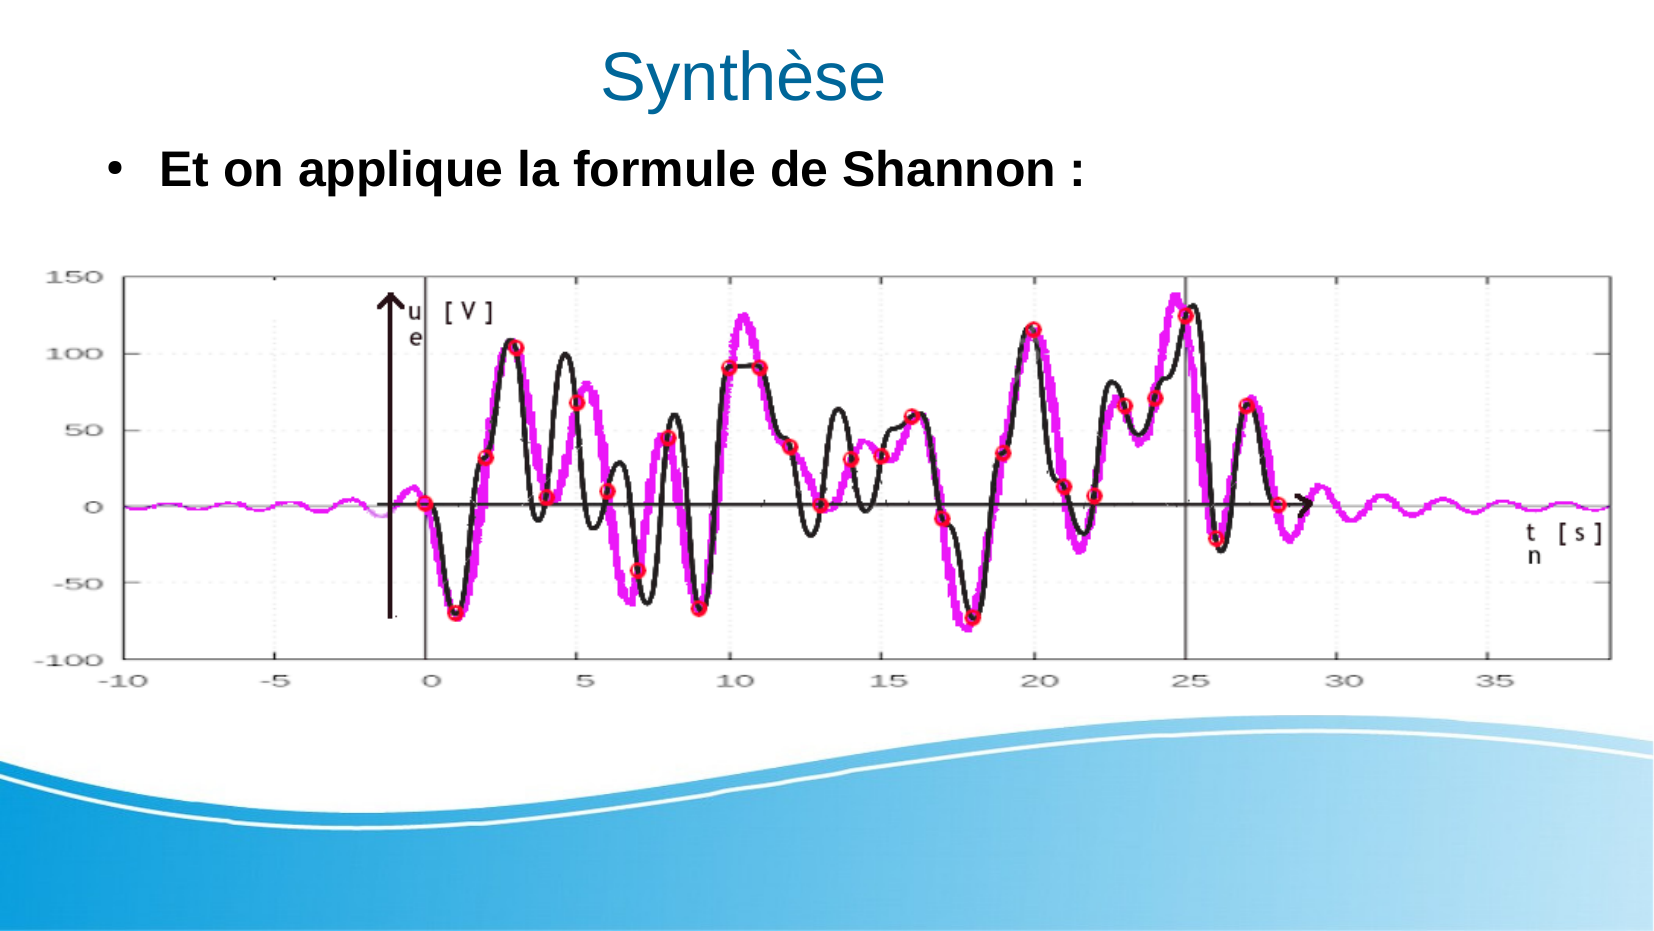

# Synthèse
Et on applique la formule de Shannon :